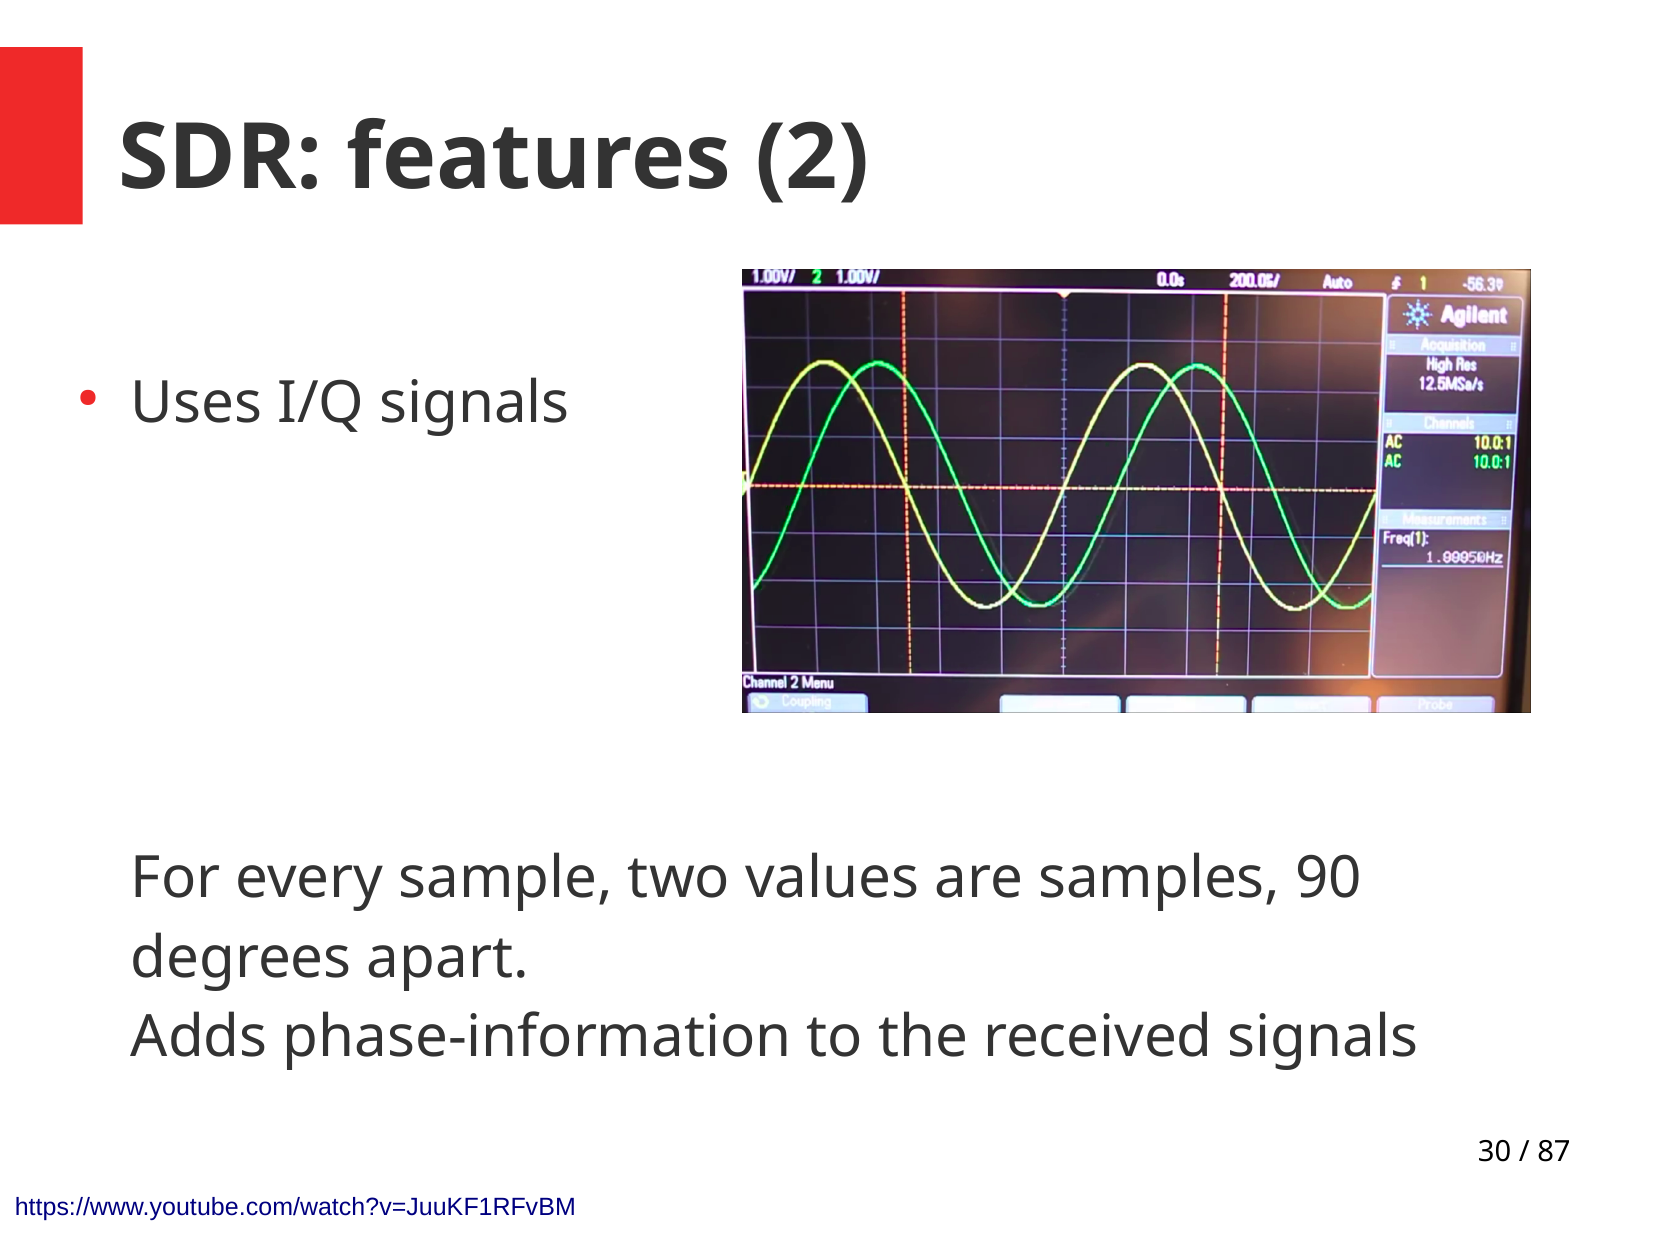

# SDR: features (2)
Uses I/Q signals
For every sample, two values are samples, 90 degrees apart.
Adds phase-information to the received signals
30
https://www.youtube.com/watch?v=JuuKF1RFvBM